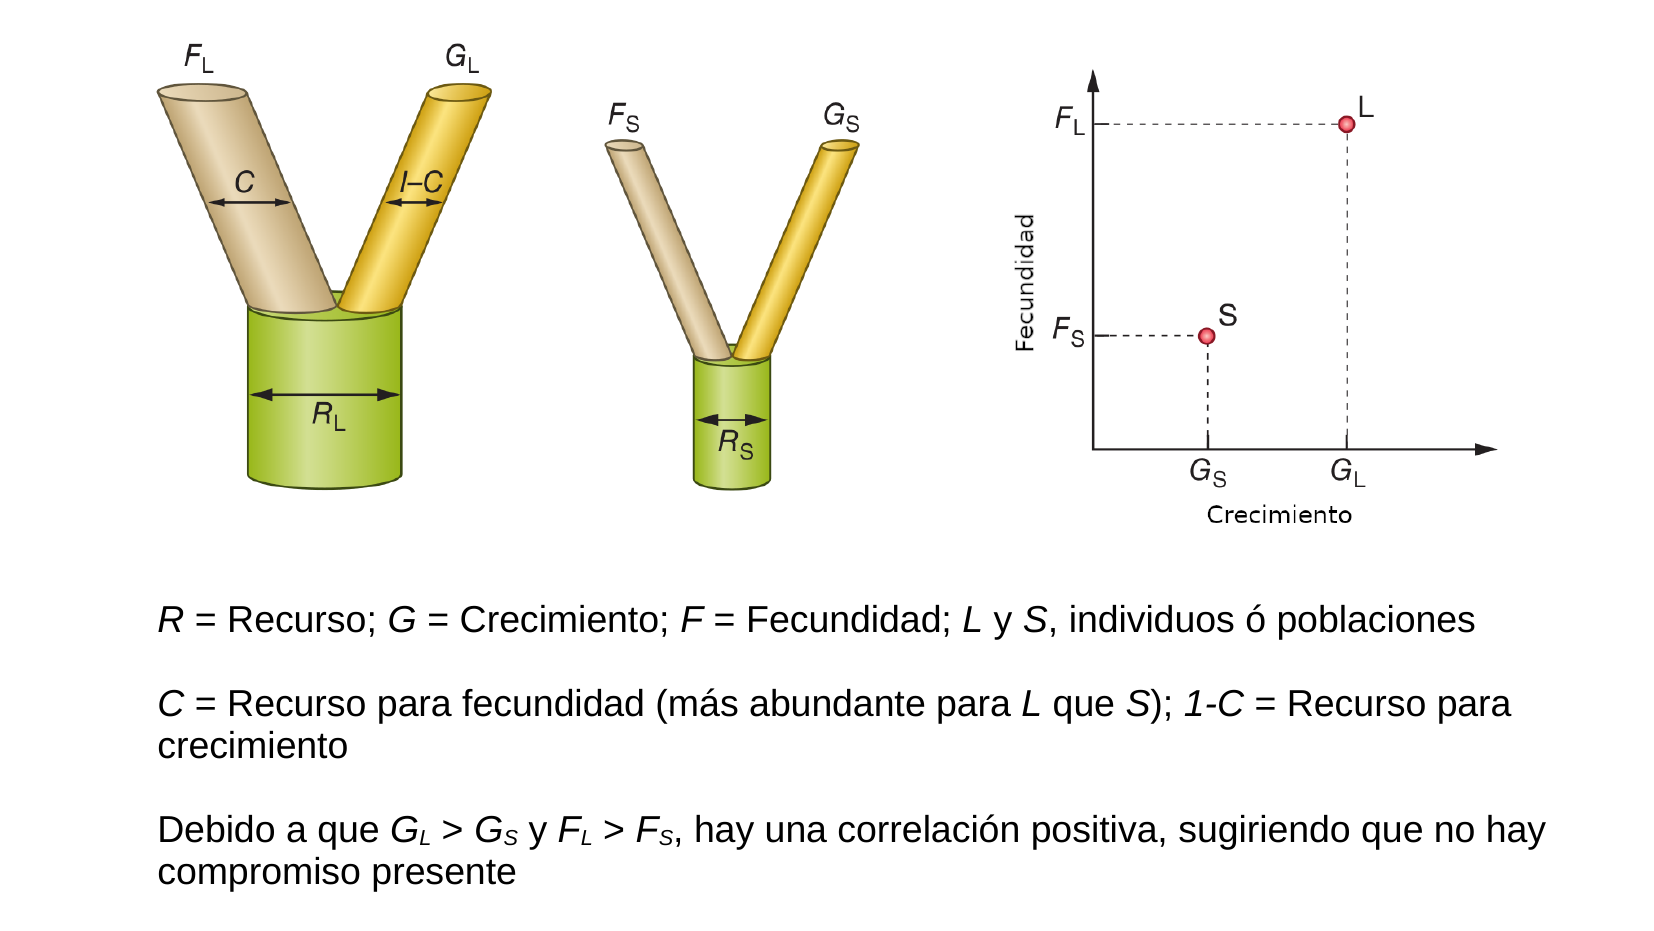

R = Recurso; G = Crecimiento; F = Fecundidad; L y S, individuos ó poblaciones
C = Recurso para fecundidad (más abundante para L que S); 1-C = Recurso para crecimiento
Debido a que GL > GS y FL > FS, hay una correlación positiva, sugiriendo que no hay compromiso presente